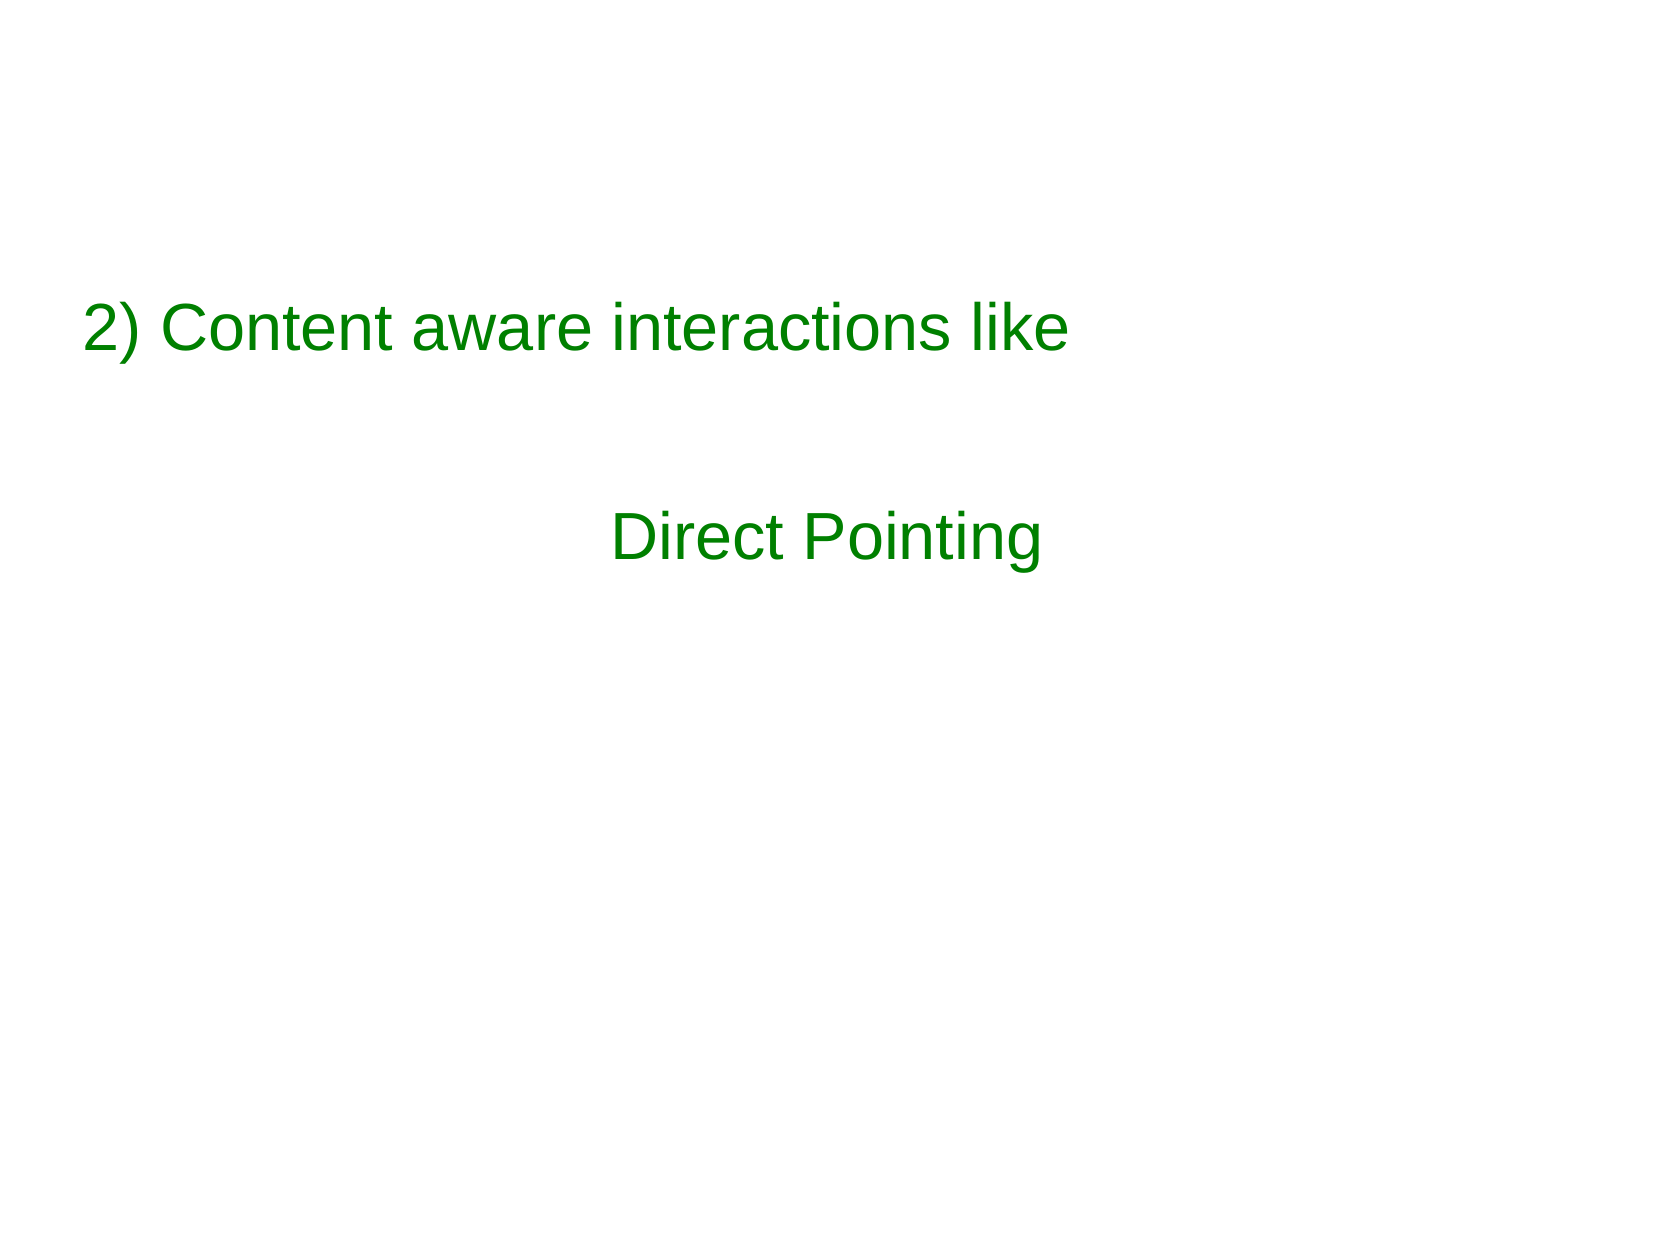

# 2) Content aware interactions like
Direct Pointing